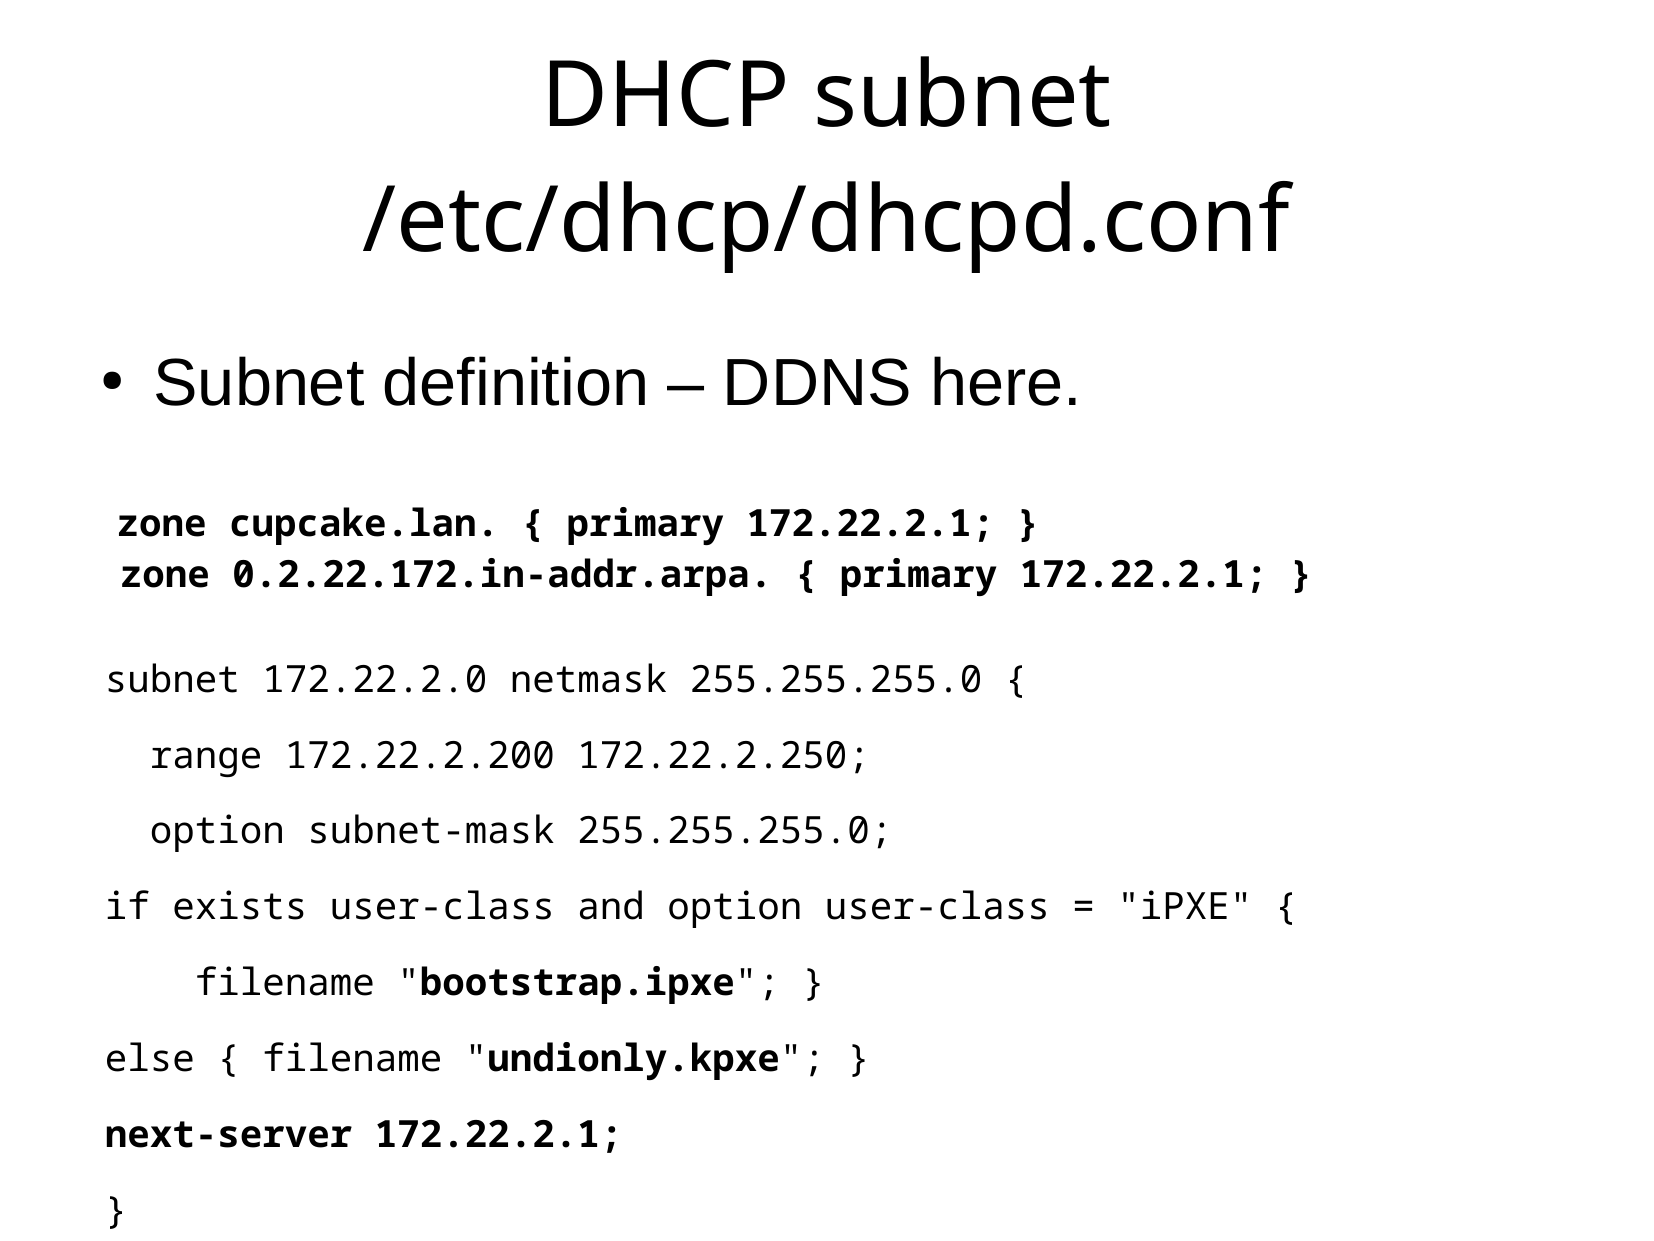

# DHCP subnet /etc/dhcp/dhcpd.conf
Subnet definition – DDNS here.
 zone cupcake.lan. { primary 172.22.2.1; }
 zone 0.2.22.172.in-addr.arpa. { primary 172.22.2.1; }
subnet 172.22.2.0 netmask 255.255.255.0 {
 range 172.22.2.200 172.22.2.250;
 option subnet-mask 255.255.255.0;
if exists user-class and option user-class = "iPXE" {
 filename "bootstrap.ipxe"; }
else { filename "undionly.kpxe"; }
next-server 172.22.2.1;
}